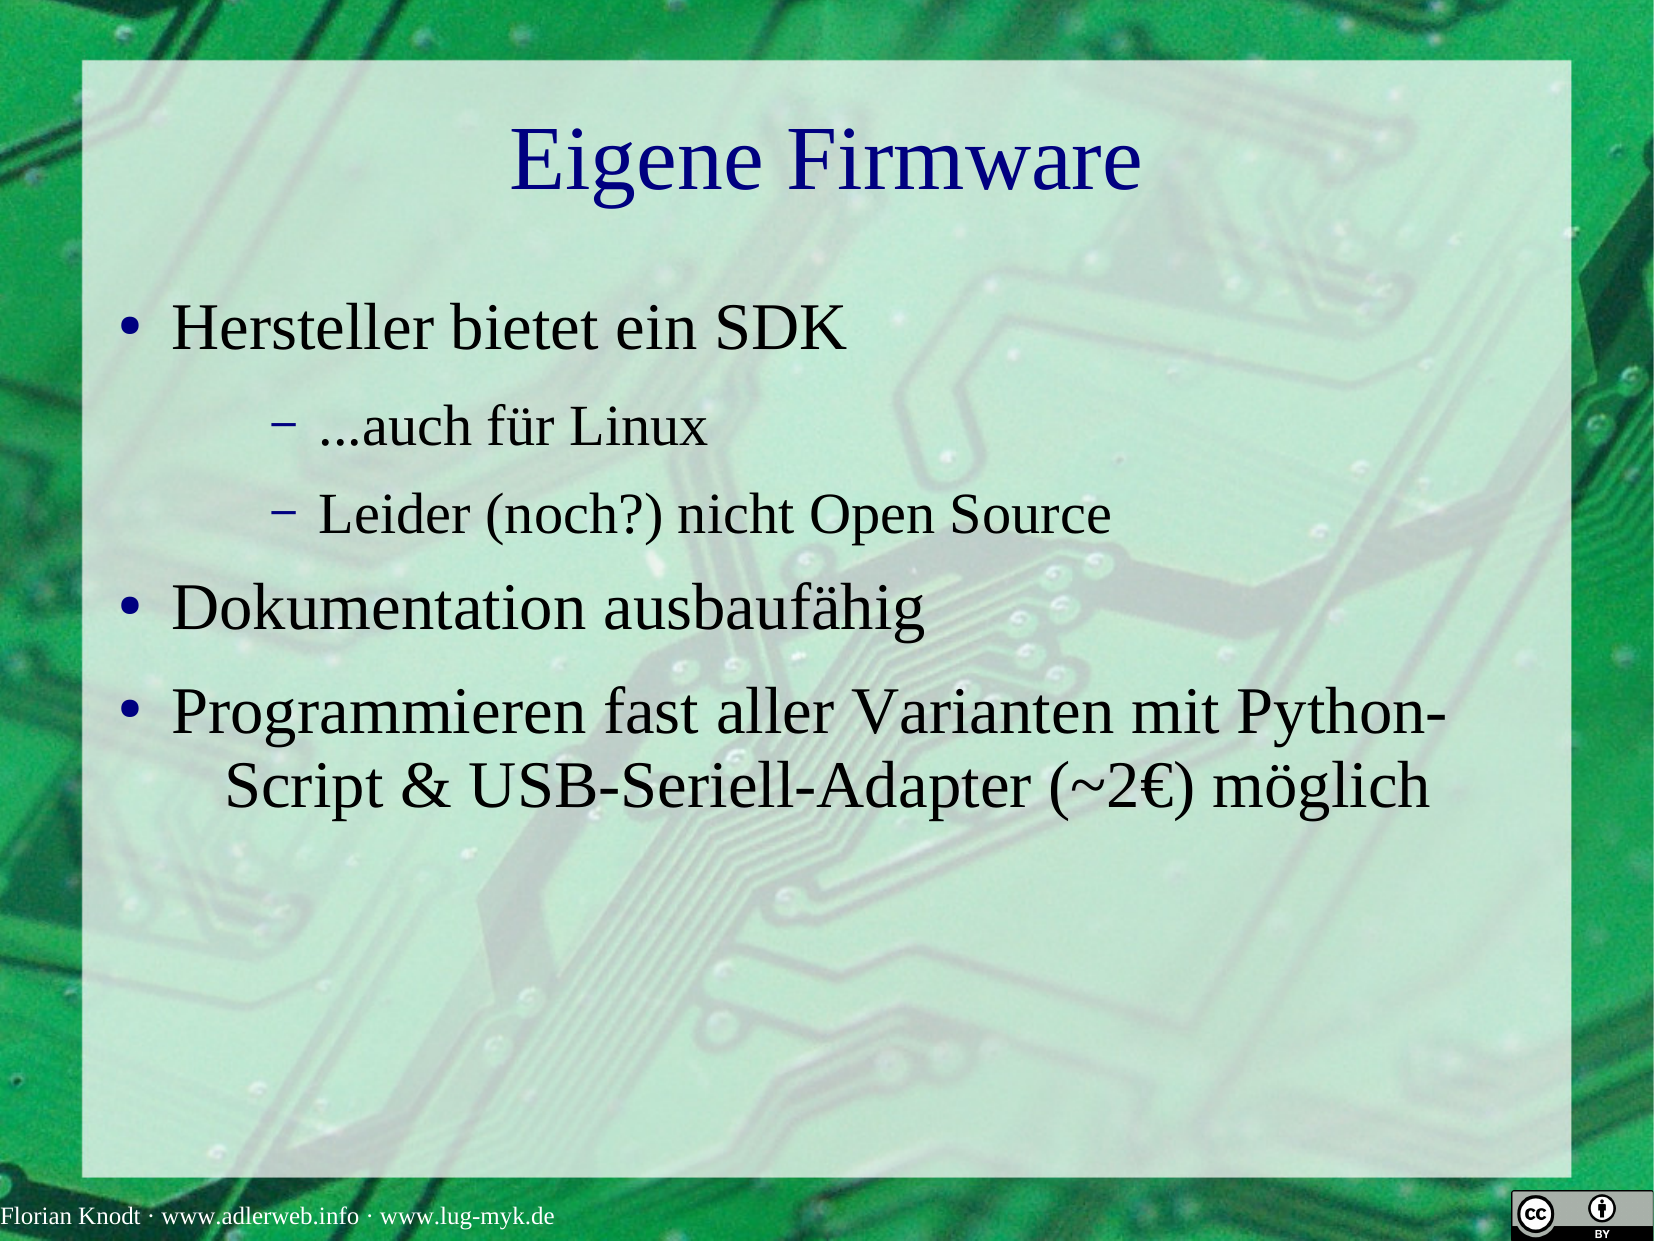

# Eigene Firmware
Hersteller bietet ein SDK
...auch für Linux
Leider (noch?) nicht Open Source
Dokumentation ausbaufähig
Programmieren fast aller Varianten mit Python-Script & USB-Seriell-Adapter (~2€) möglich